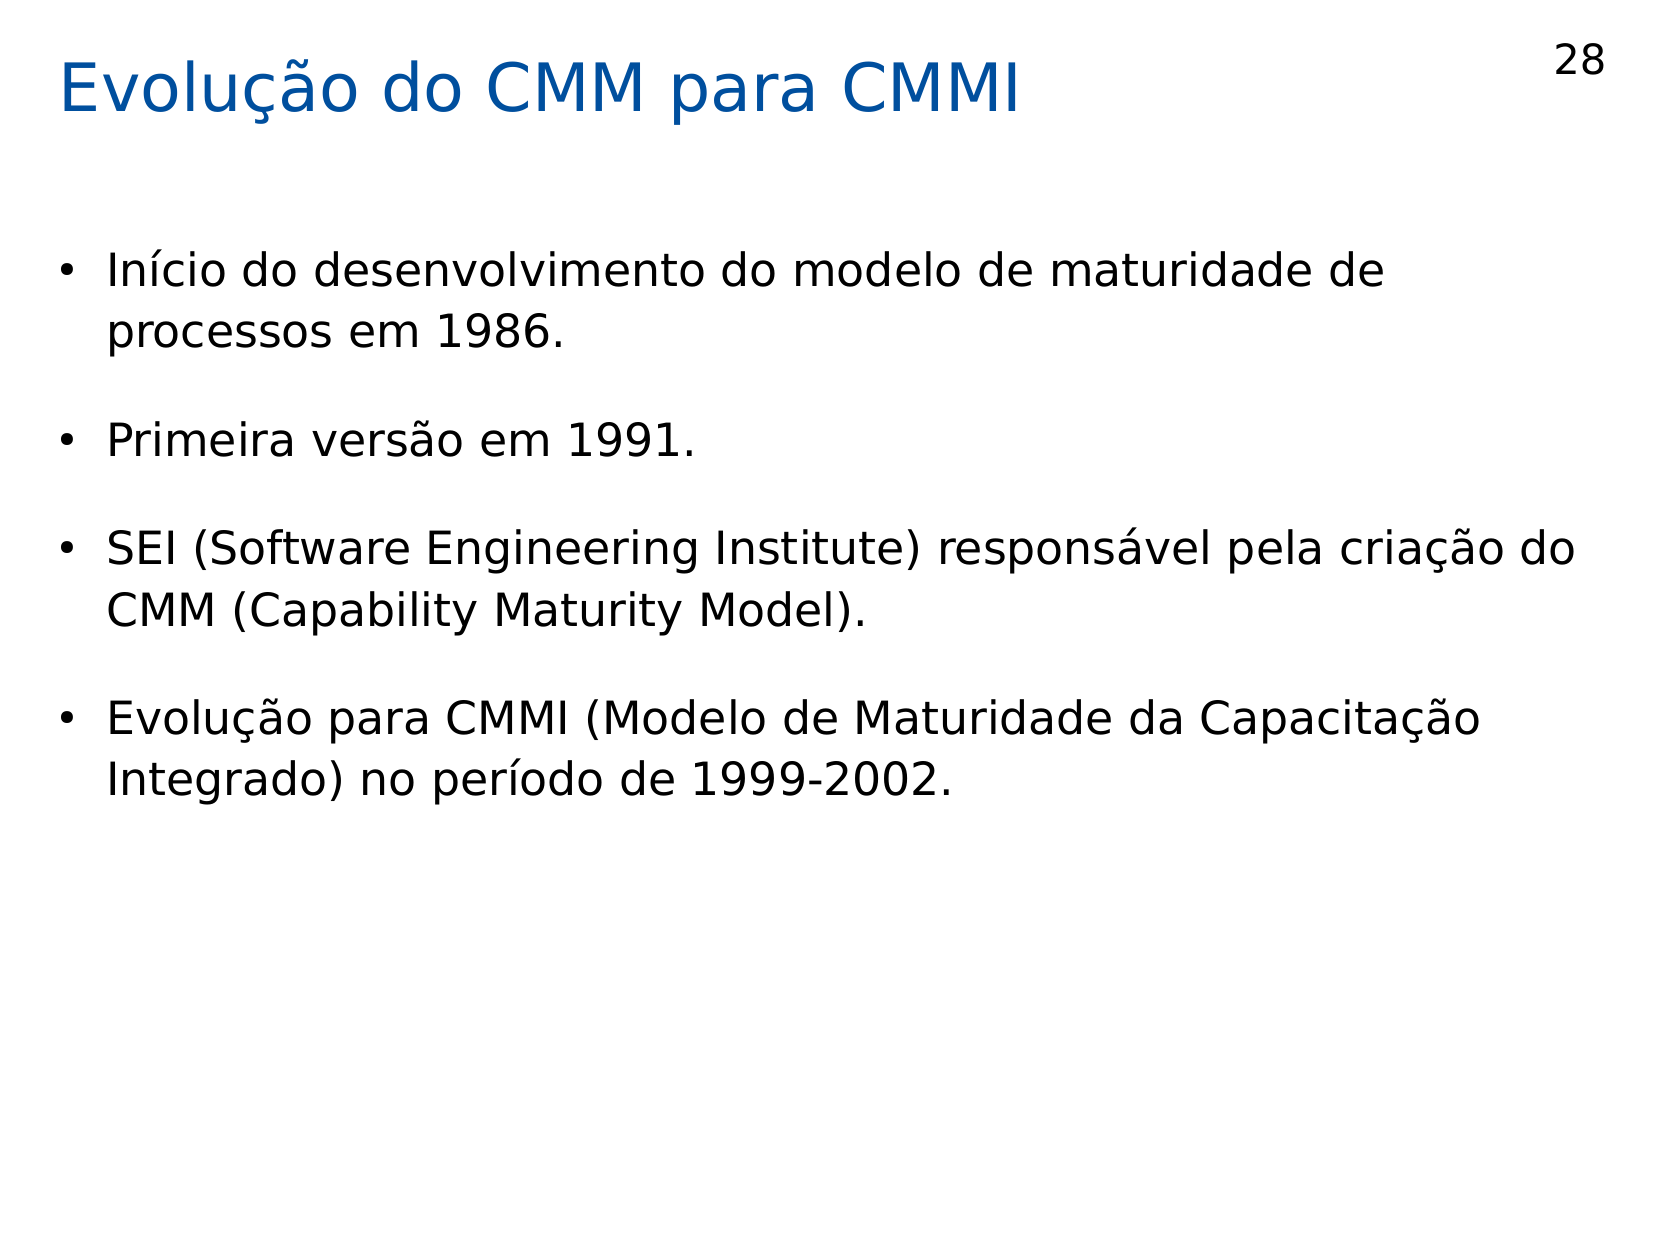

# Evolução do CMM para CMMI
28
Início do desenvolvimento do modelo de maturidade de processos em 1986.
Primeira versão em 1991.
SEI (Software Engineering Institute) responsável pela criação do CMM (Capability Maturity Model).
Evolução para CMMI (Modelo de Maturidade da Capacitação Integrado) no período de 1999-2002.